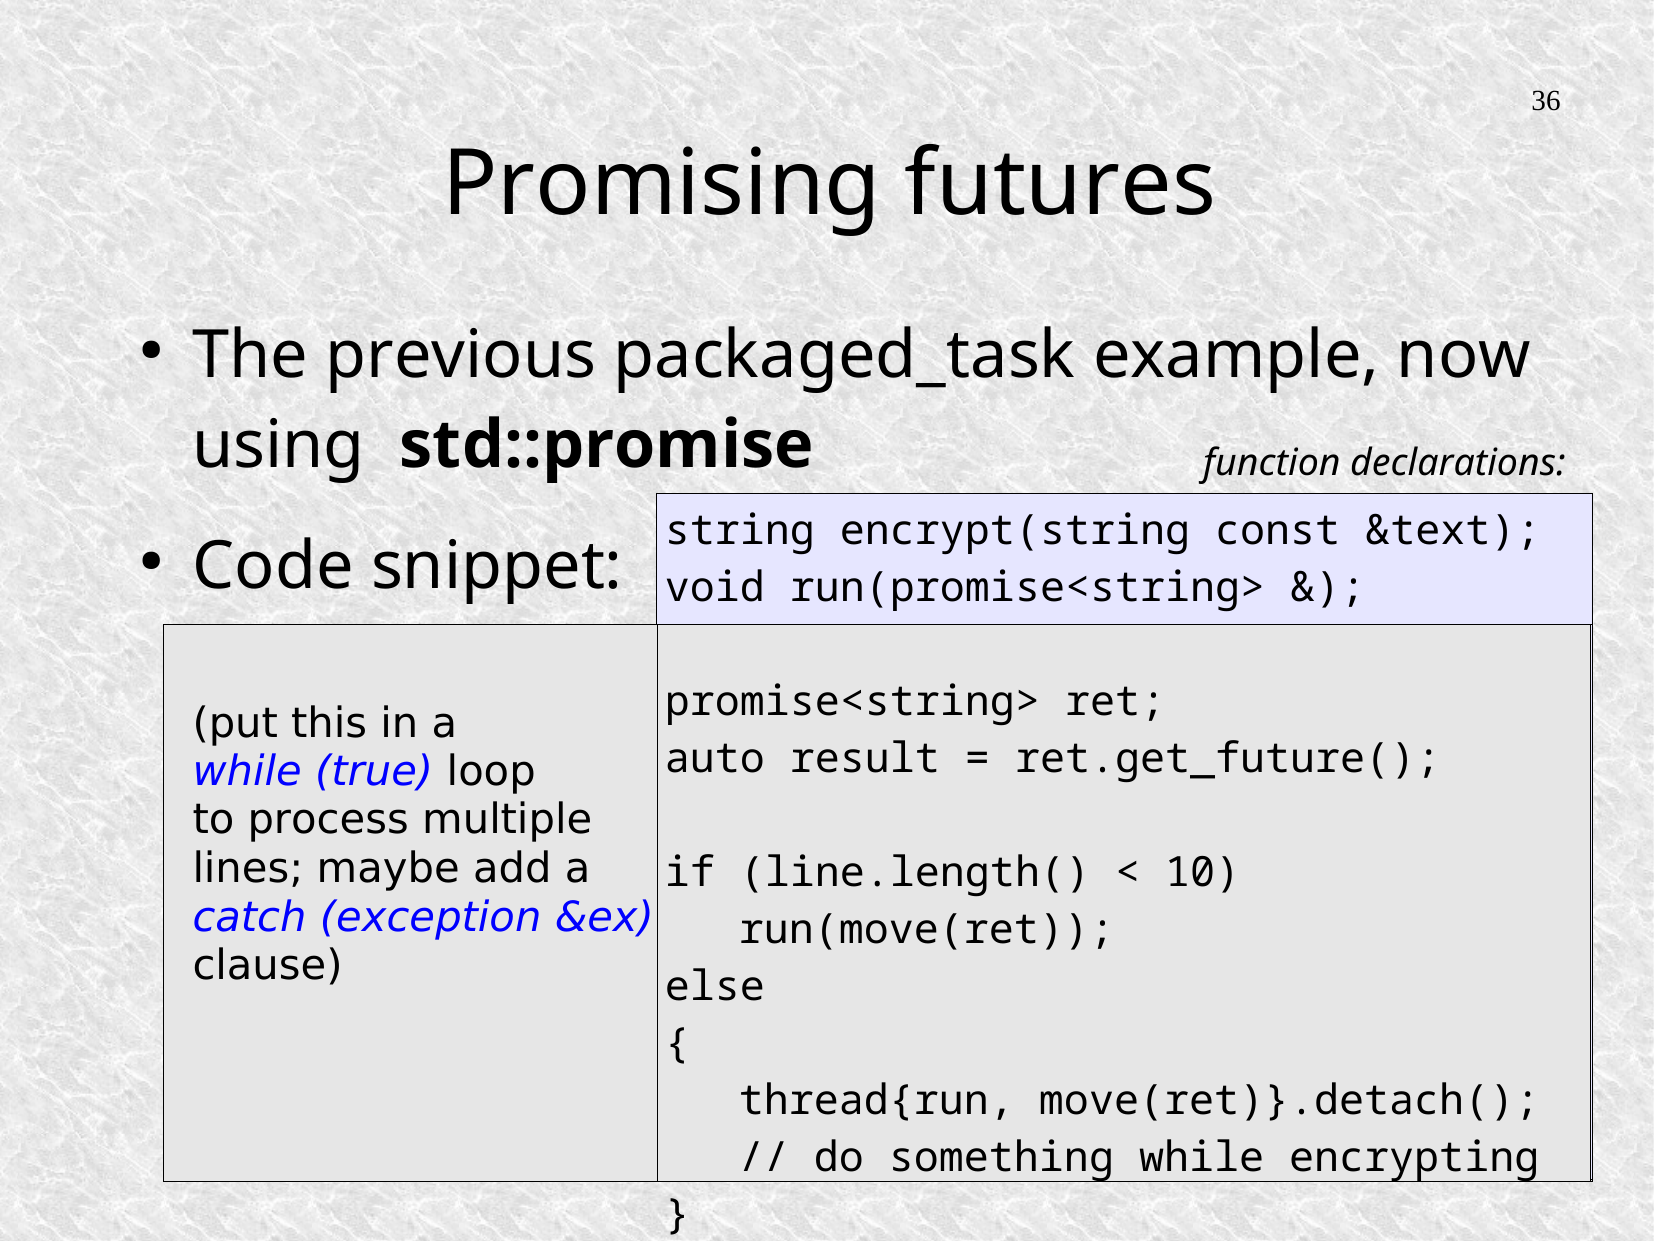

# Promising futures
36
The previous packaged_task example, now using std::promise
Code snippet:
(put this in a
while (true) loop
to process multiple
lines; maybe add a
catch (exception &ex)
clause)
function declarations:
string encrypt(string const &text);
void run(promise<string> &);
promise<string> ret;
auto result = ret.get_future();
if (line.length() < 10)
	run(move(ret));
else
{
	thread{run, move(ret)}.detach();
	// do something while encrypting
}
cout << result.get() << '\n';